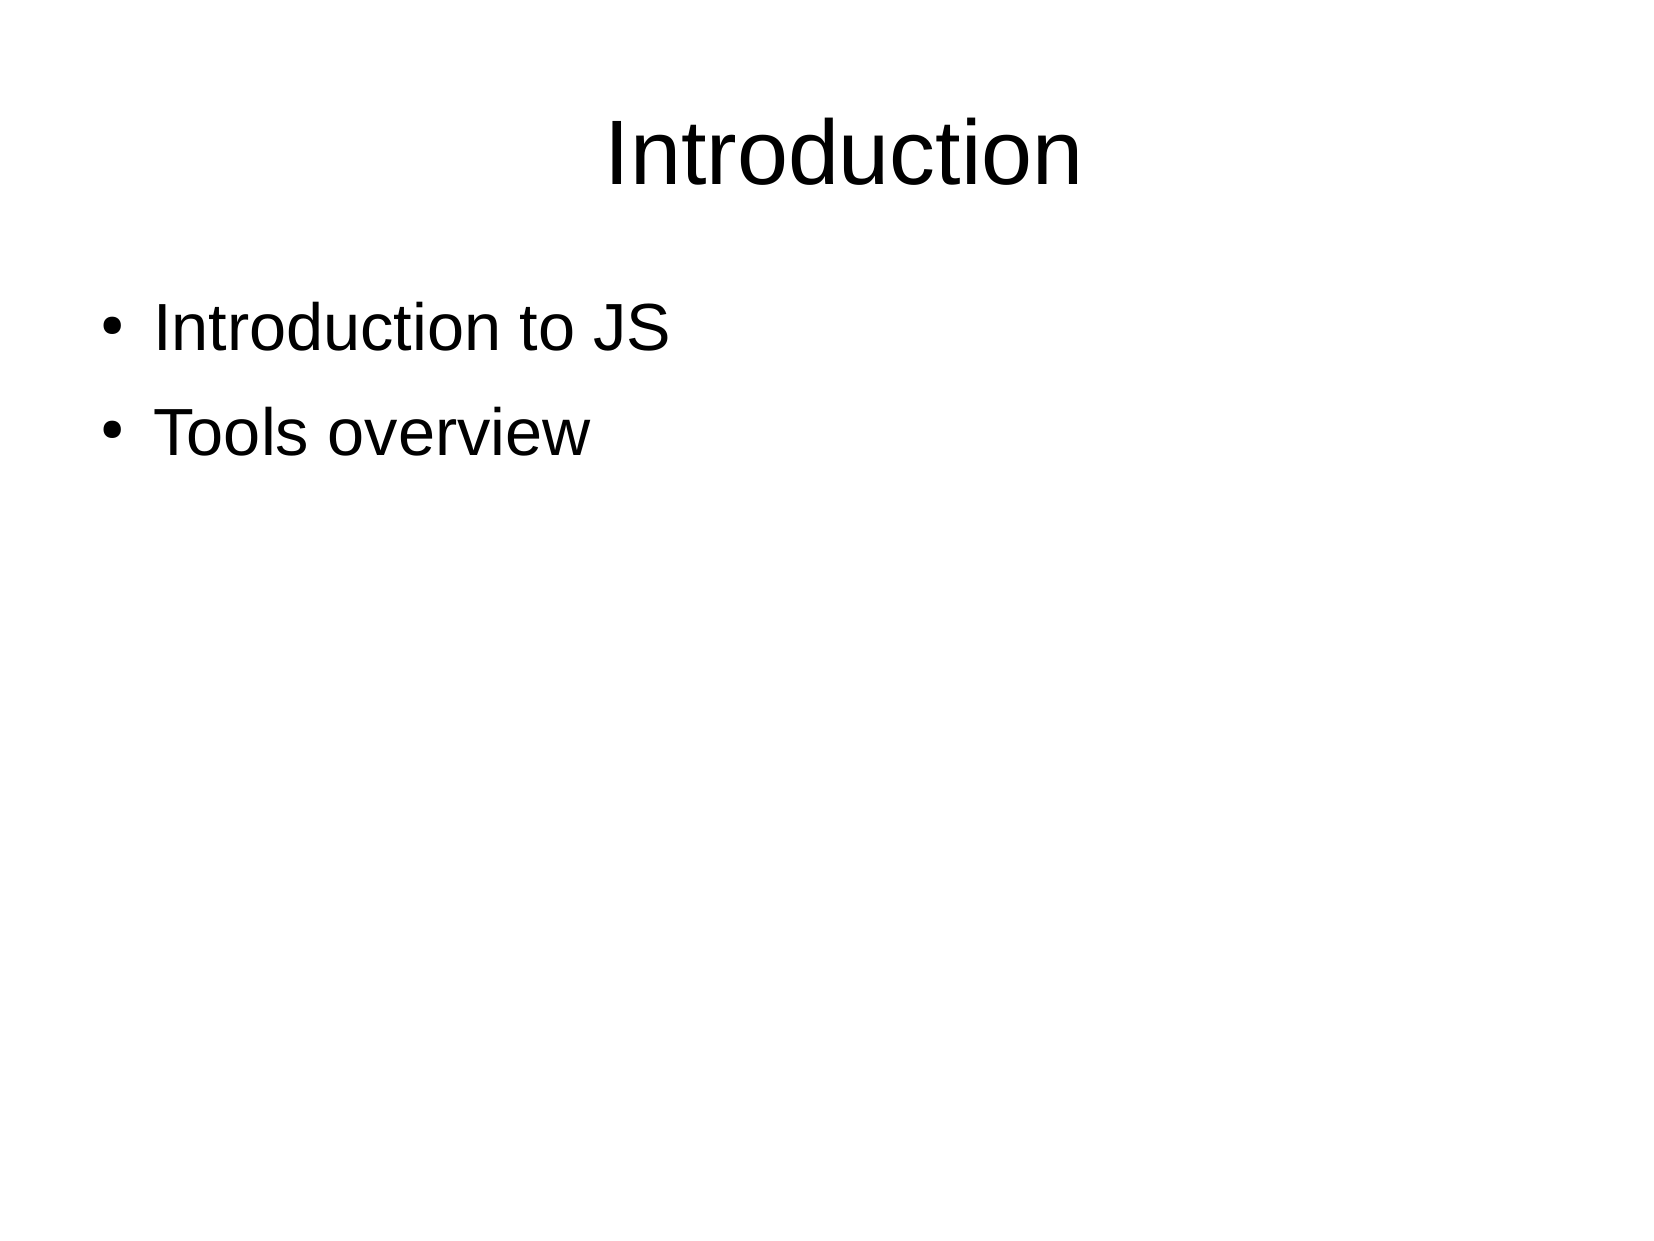

# Introduction
Introduction to JS
Tools overview